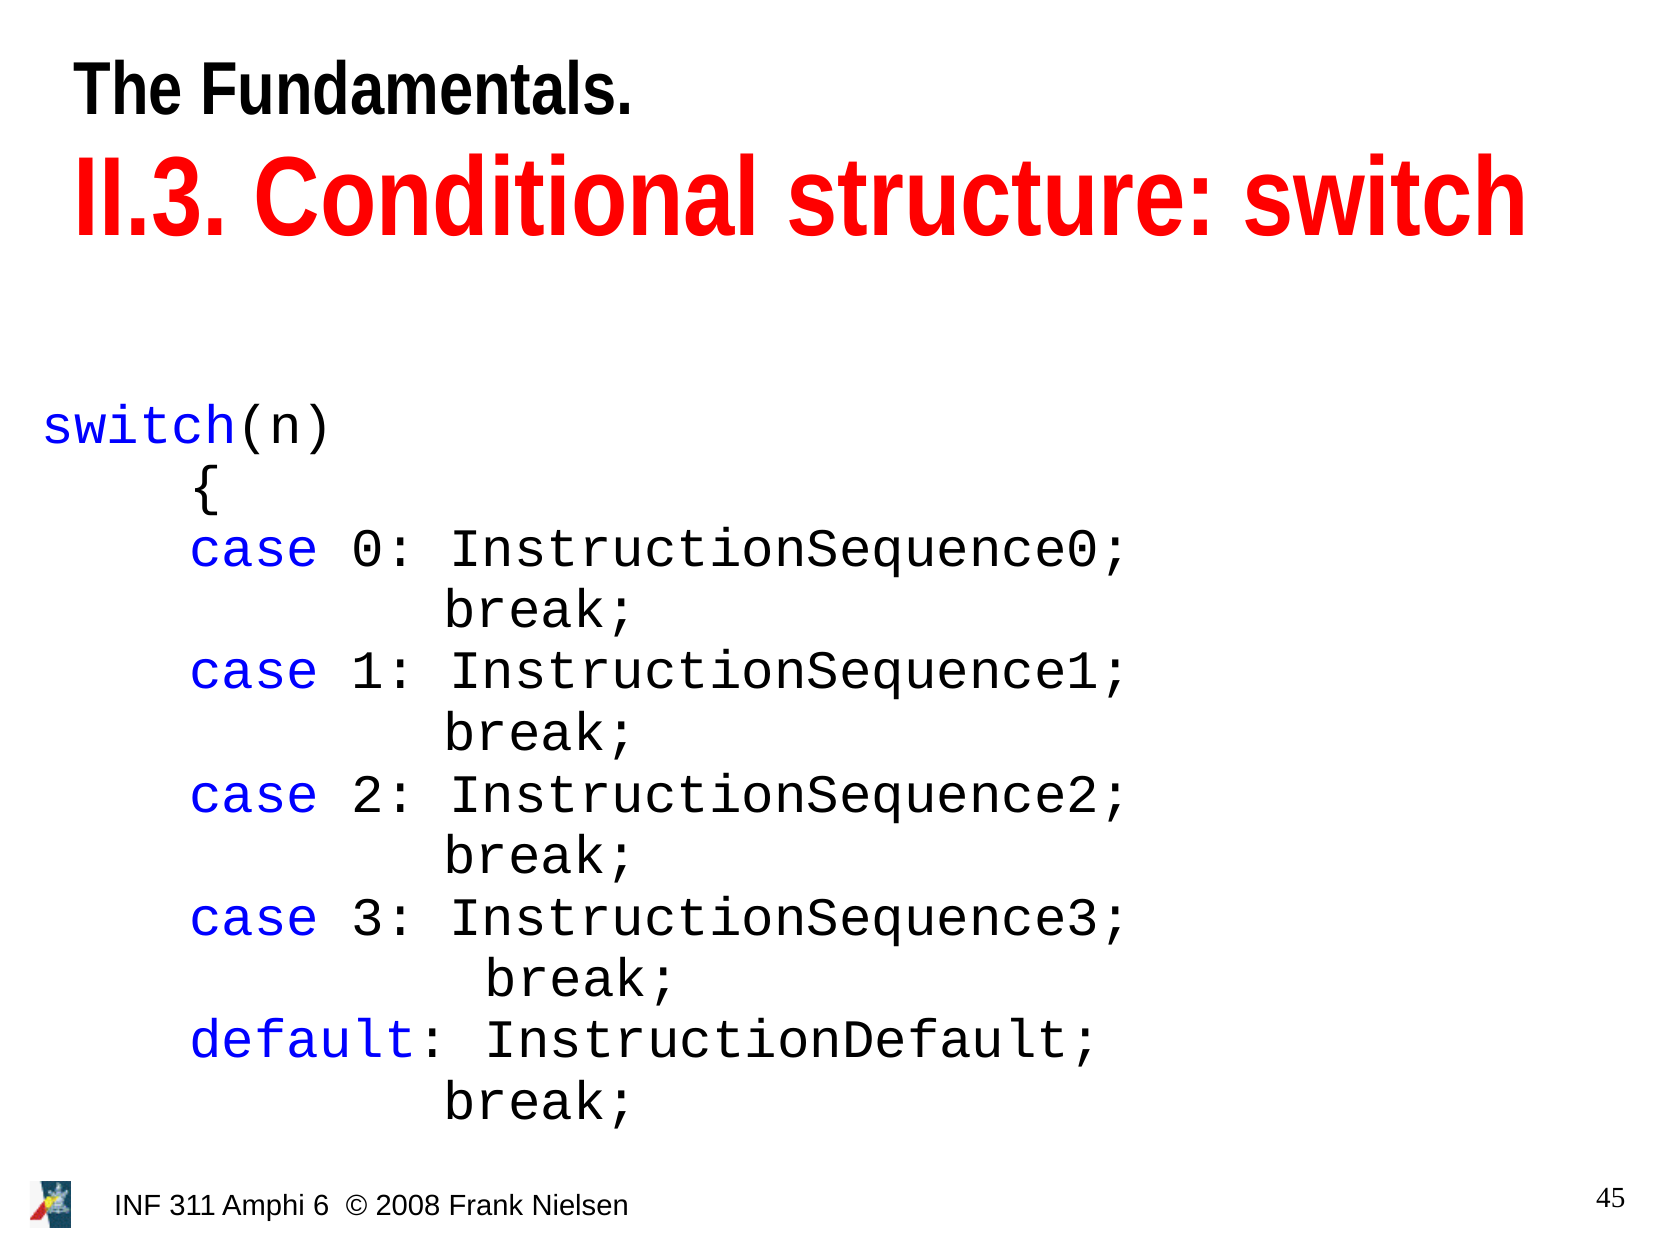

The Fundamentals.
II.3. Conditional structure: switch
switch(n)
		{
		case 0: InstructionSequence0;
					 break;
		case 1: InstructionSequence1;
 					 break;
		case 2: InstructionSequence2;
					 break;
		case 3: InstructionSequence3;
 						break;
		default:	InstructionDefault;
					 break;